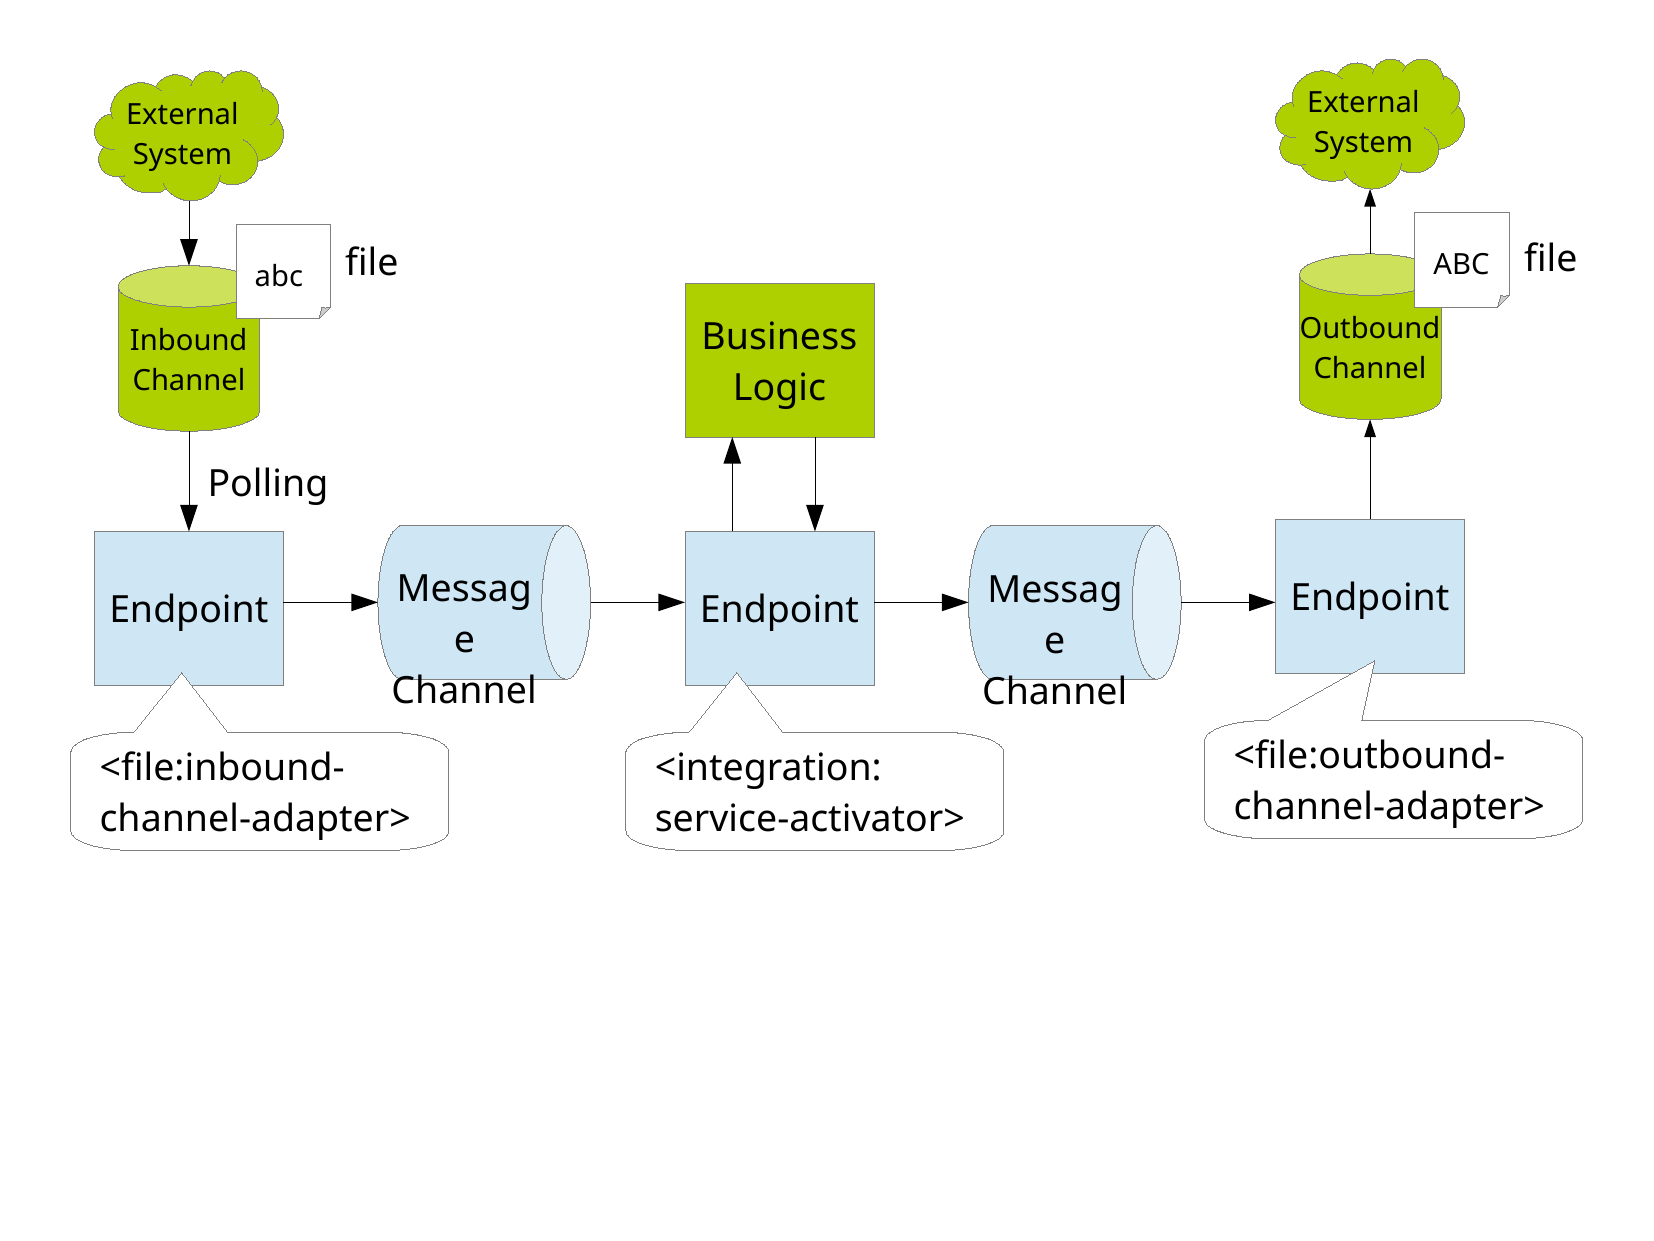

External
System
External
System
file
file
ABC
abc
Outbound
Channel
Inbound
Channel
Business
Logic
Polling
Endpoint
Endpoint
Endpoint
Message
Channel
Message
Channel
<file:outbound-
channel-adapter>
<file:inbound-
channel-adapter>
<integration:
service-activator>